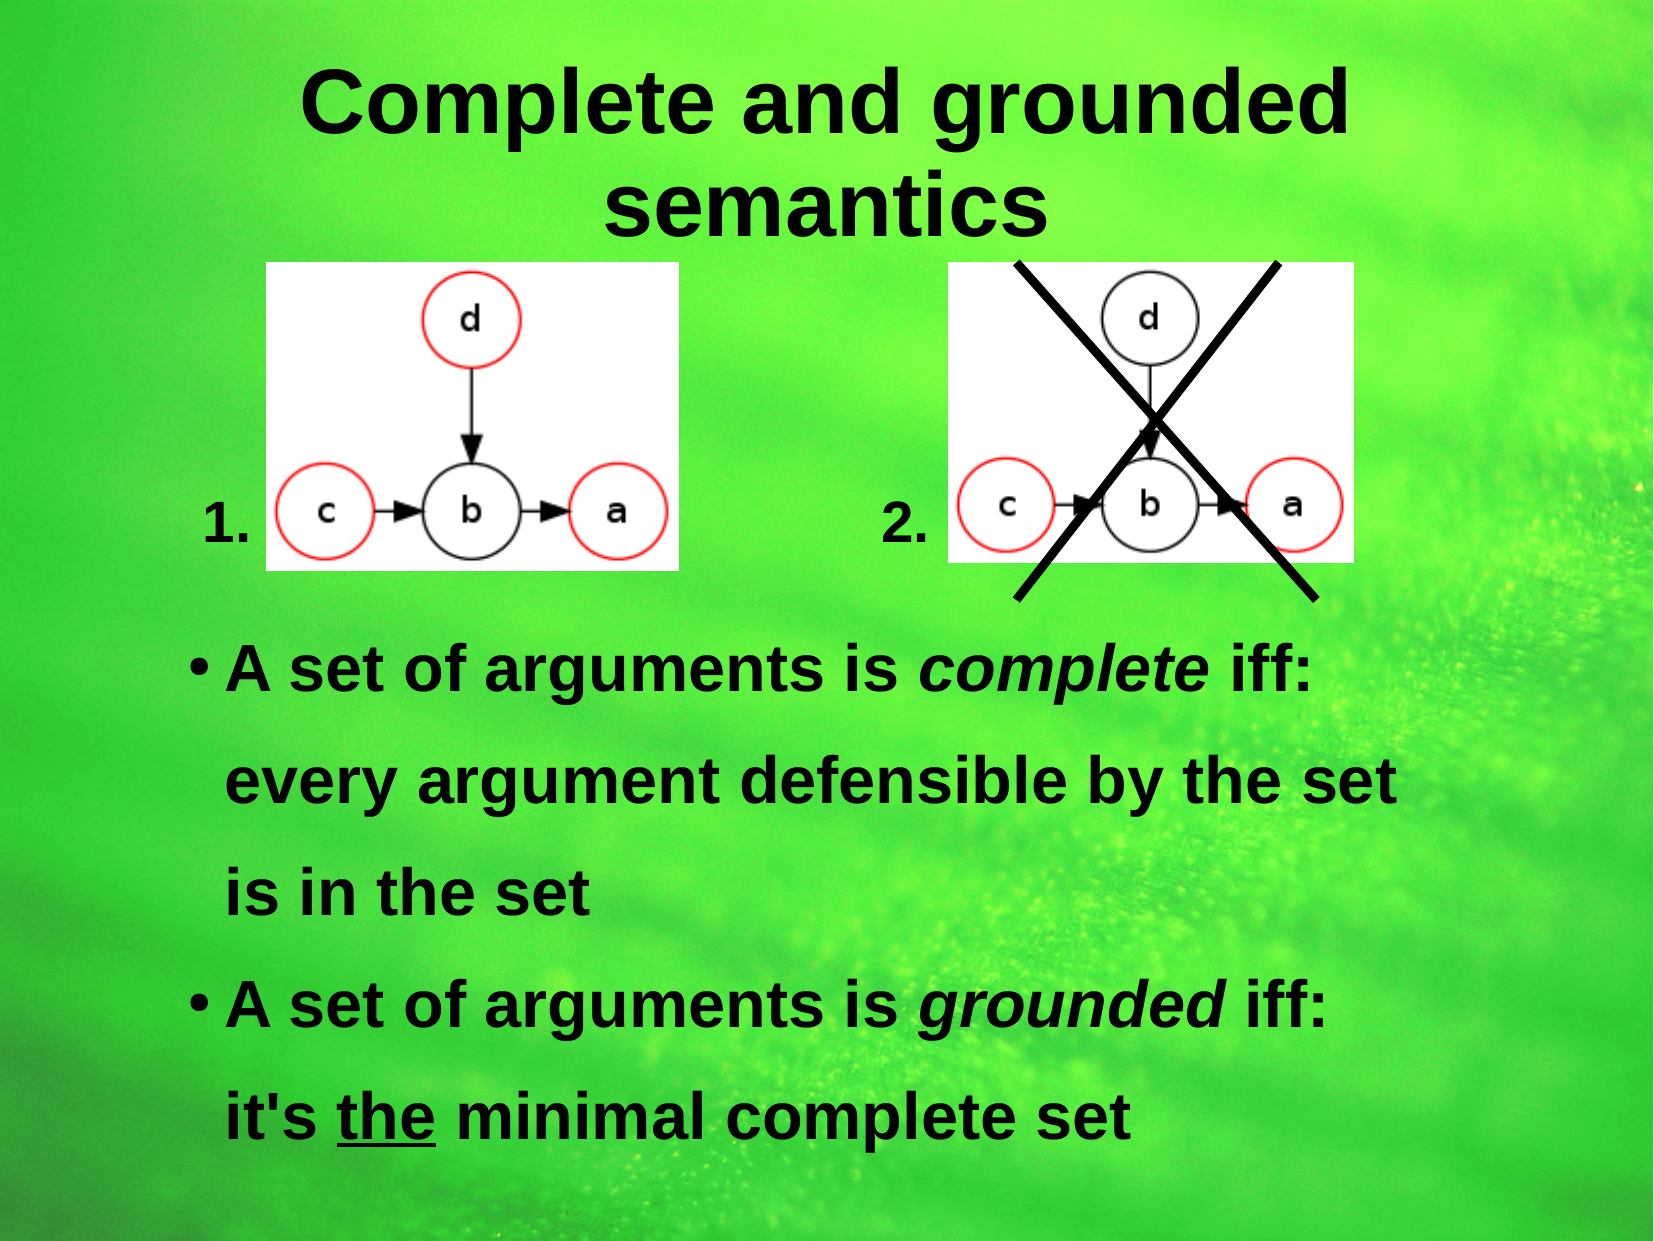

# Complete and grounded semantics
1.
2.
A set of arguments is complete iff:
every argument defensible by the set
is in the set
A set of arguments is grounded iff:
it's the minimal complete set